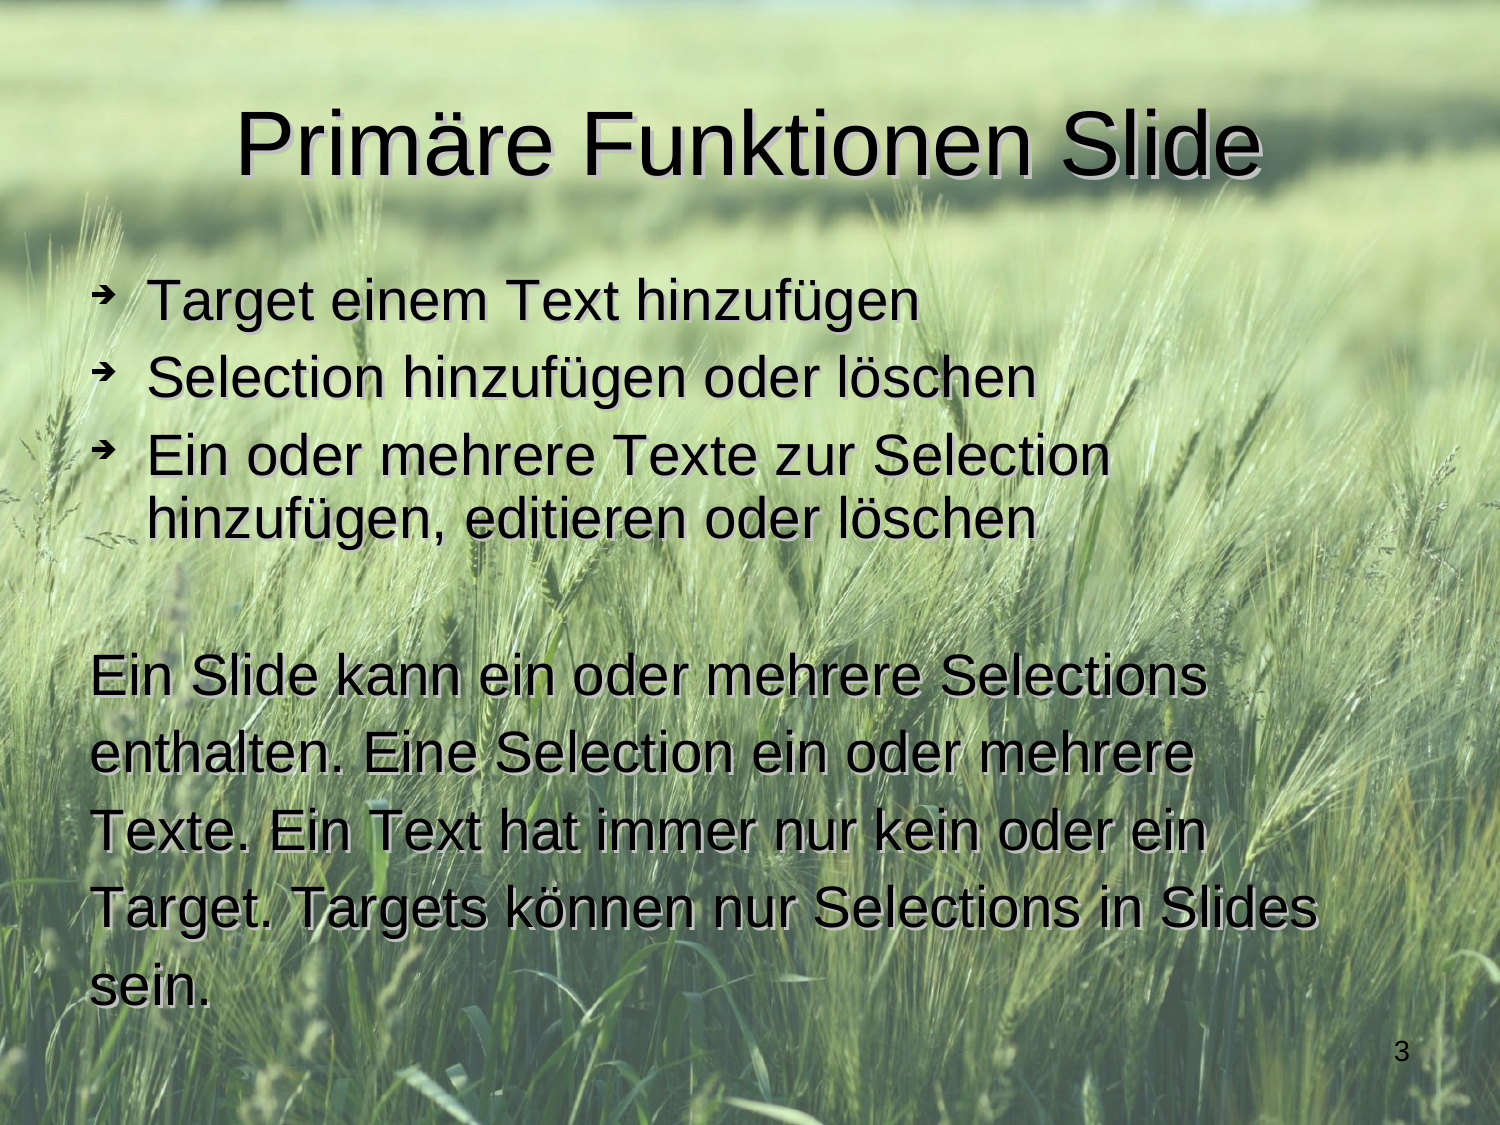

# Primäre Funktionen Slide
Target einem Text hinzufügen
Selection hinzufügen oder löschen
Ein oder mehrere Texte zur Selection hinzufügen, editieren oder löschen
Ein Slide kann ein oder mehrere Selections
enthalten. Eine Selection ein oder mehrere
Texte. Ein Text hat immer nur kein oder ein
Target. Targets können nur Selections in Slides
sein.
3